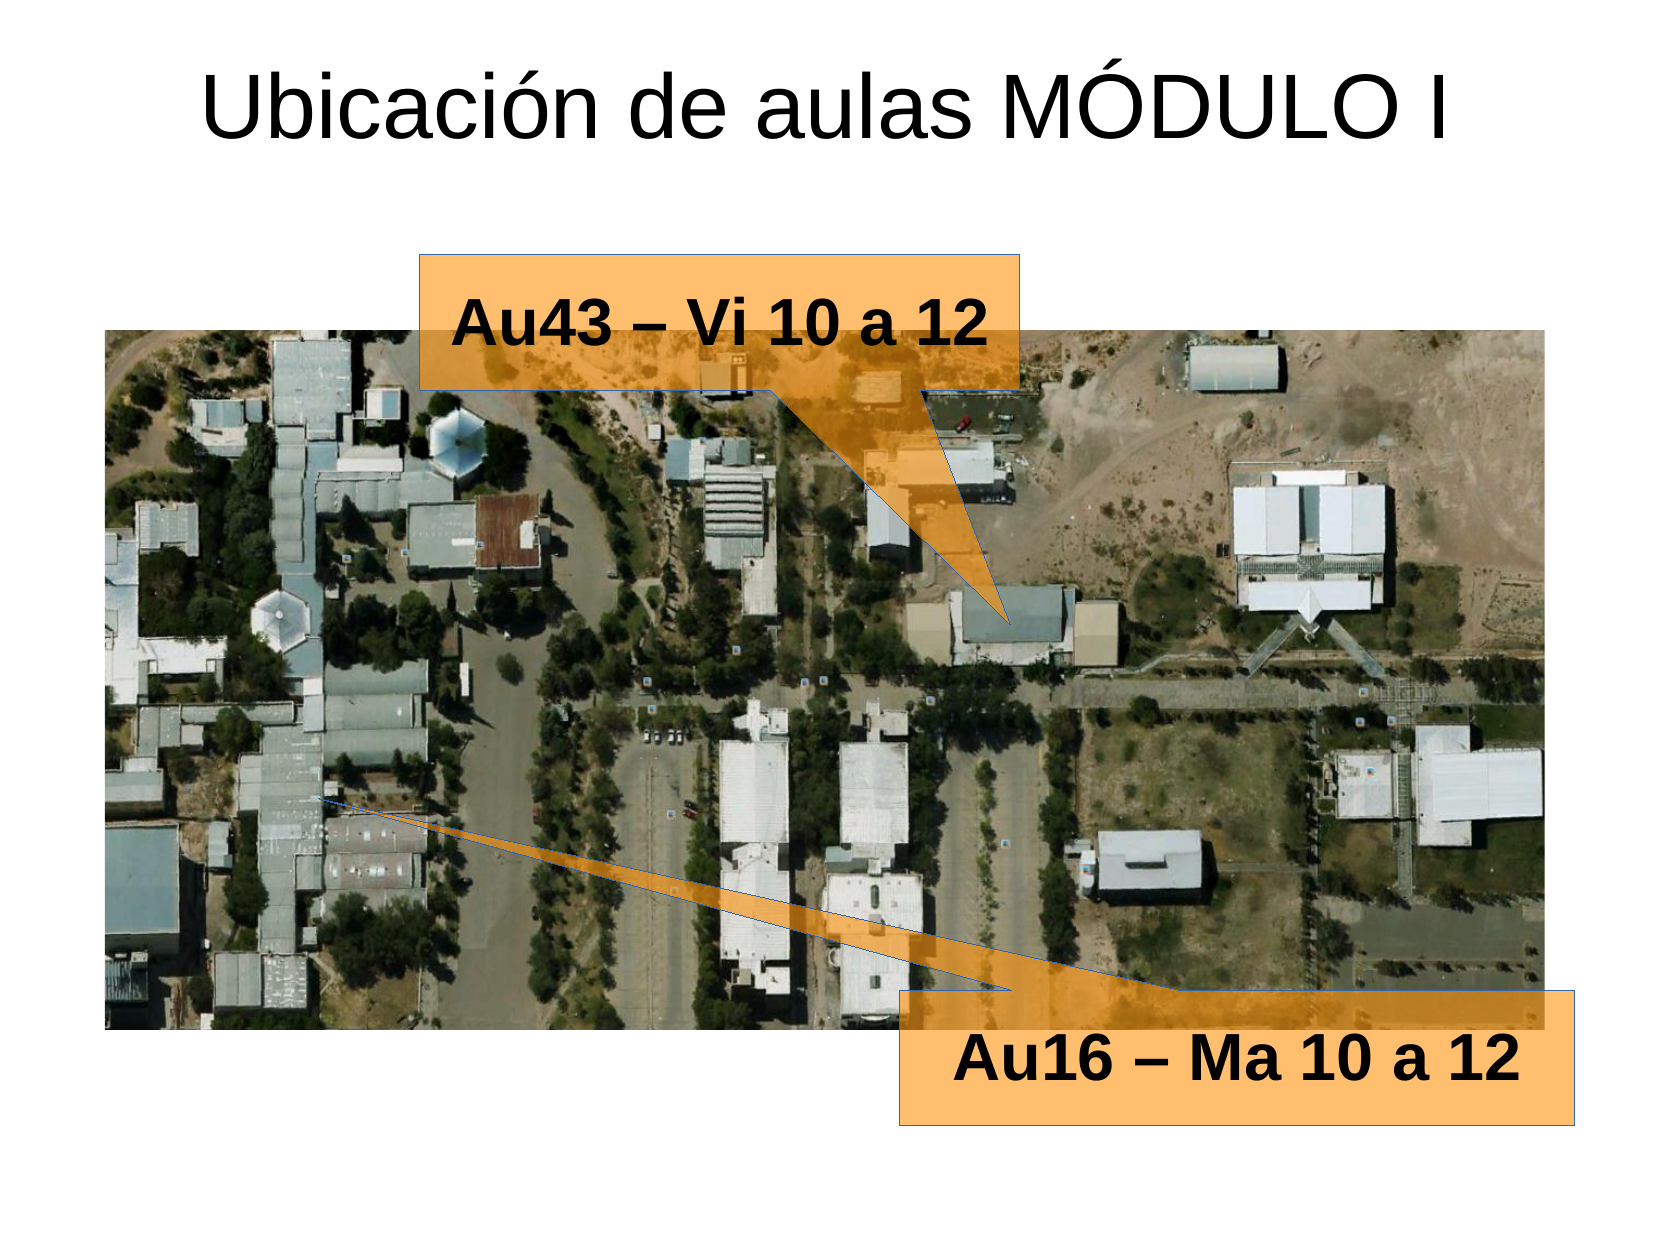

# Ubicación de aulas MÓDULO I
Au43 – Vi 10 a 12
Au16 – Ma 10 a 12